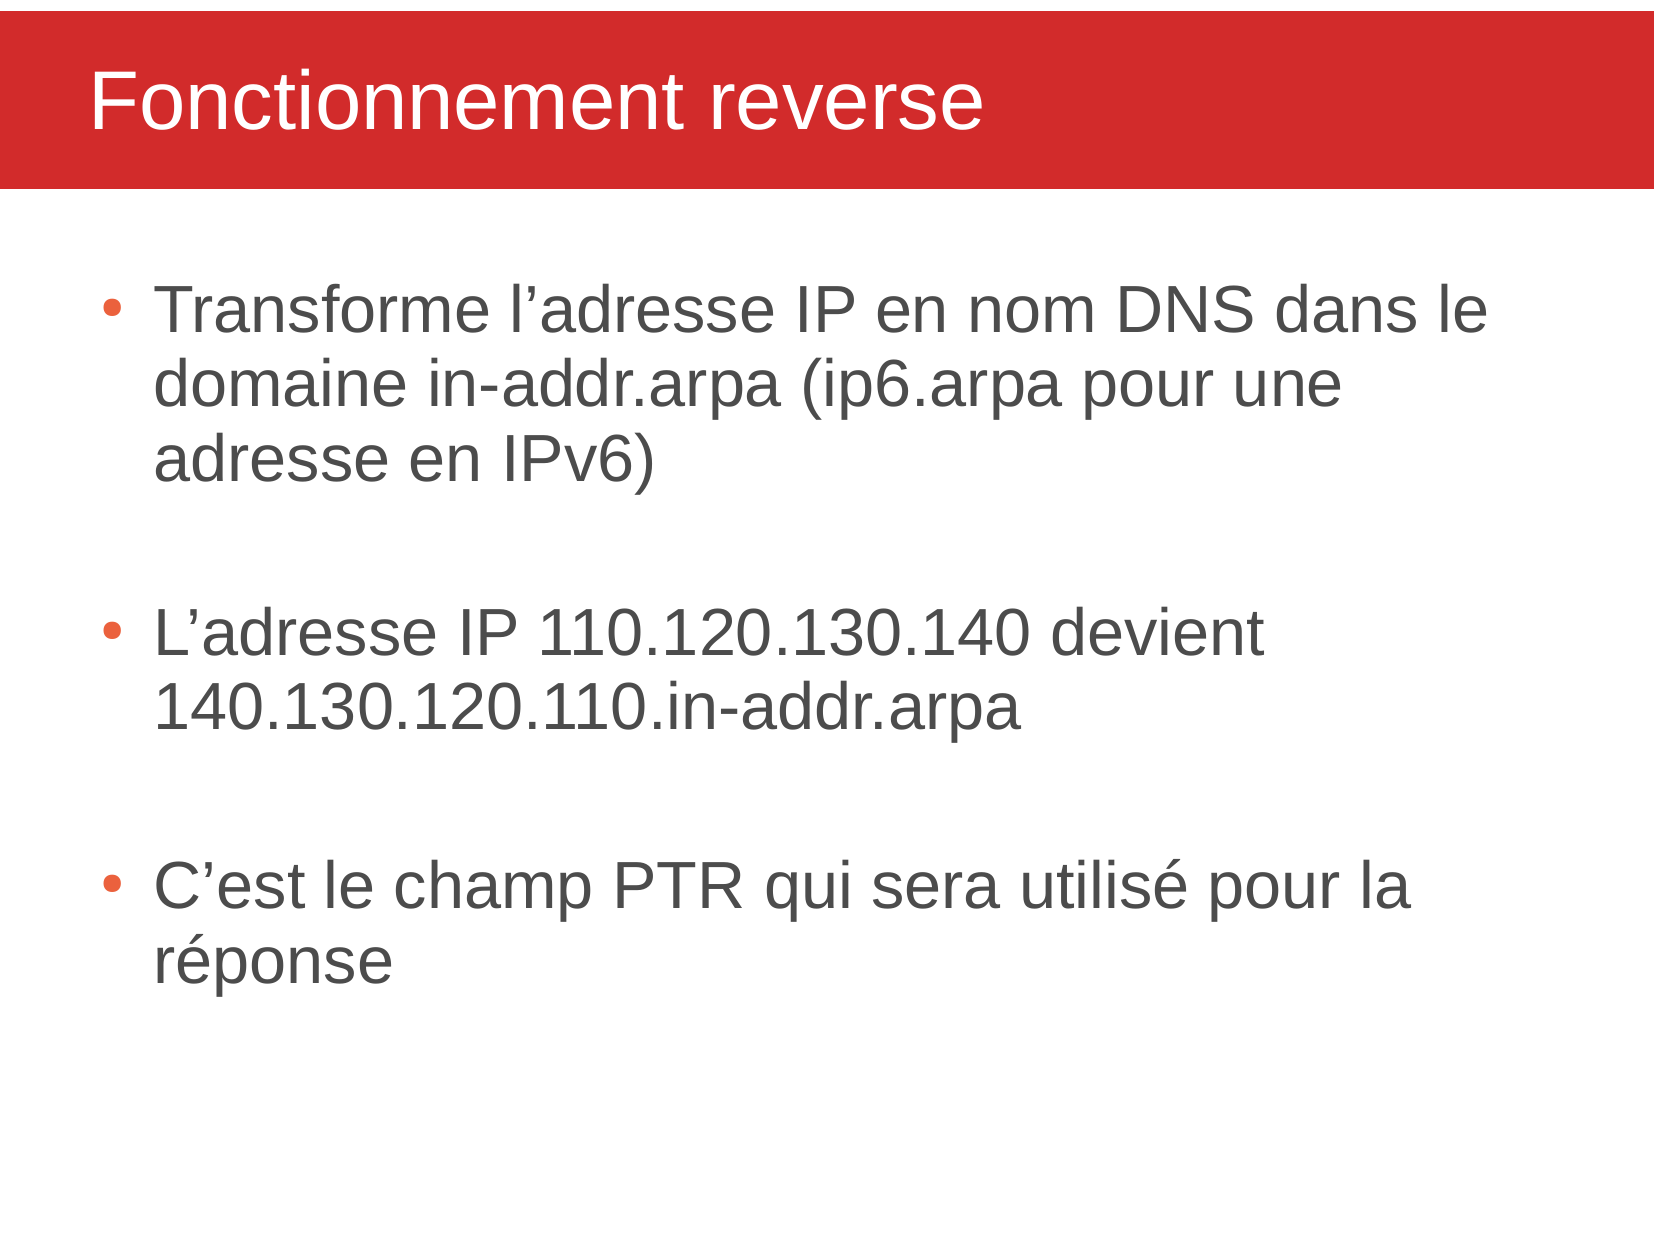

# Fonctionnement reverse
Transforme l’adresse IP en nom DNS dans le domaine in-addr.arpa (ip6.arpa pour une adresse en IPv6)
L’adresse IP 110.120.130.140 devient 140.130.120.110.in-addr.arpa
C’est le champ PTR qui sera utilisé pour la réponse